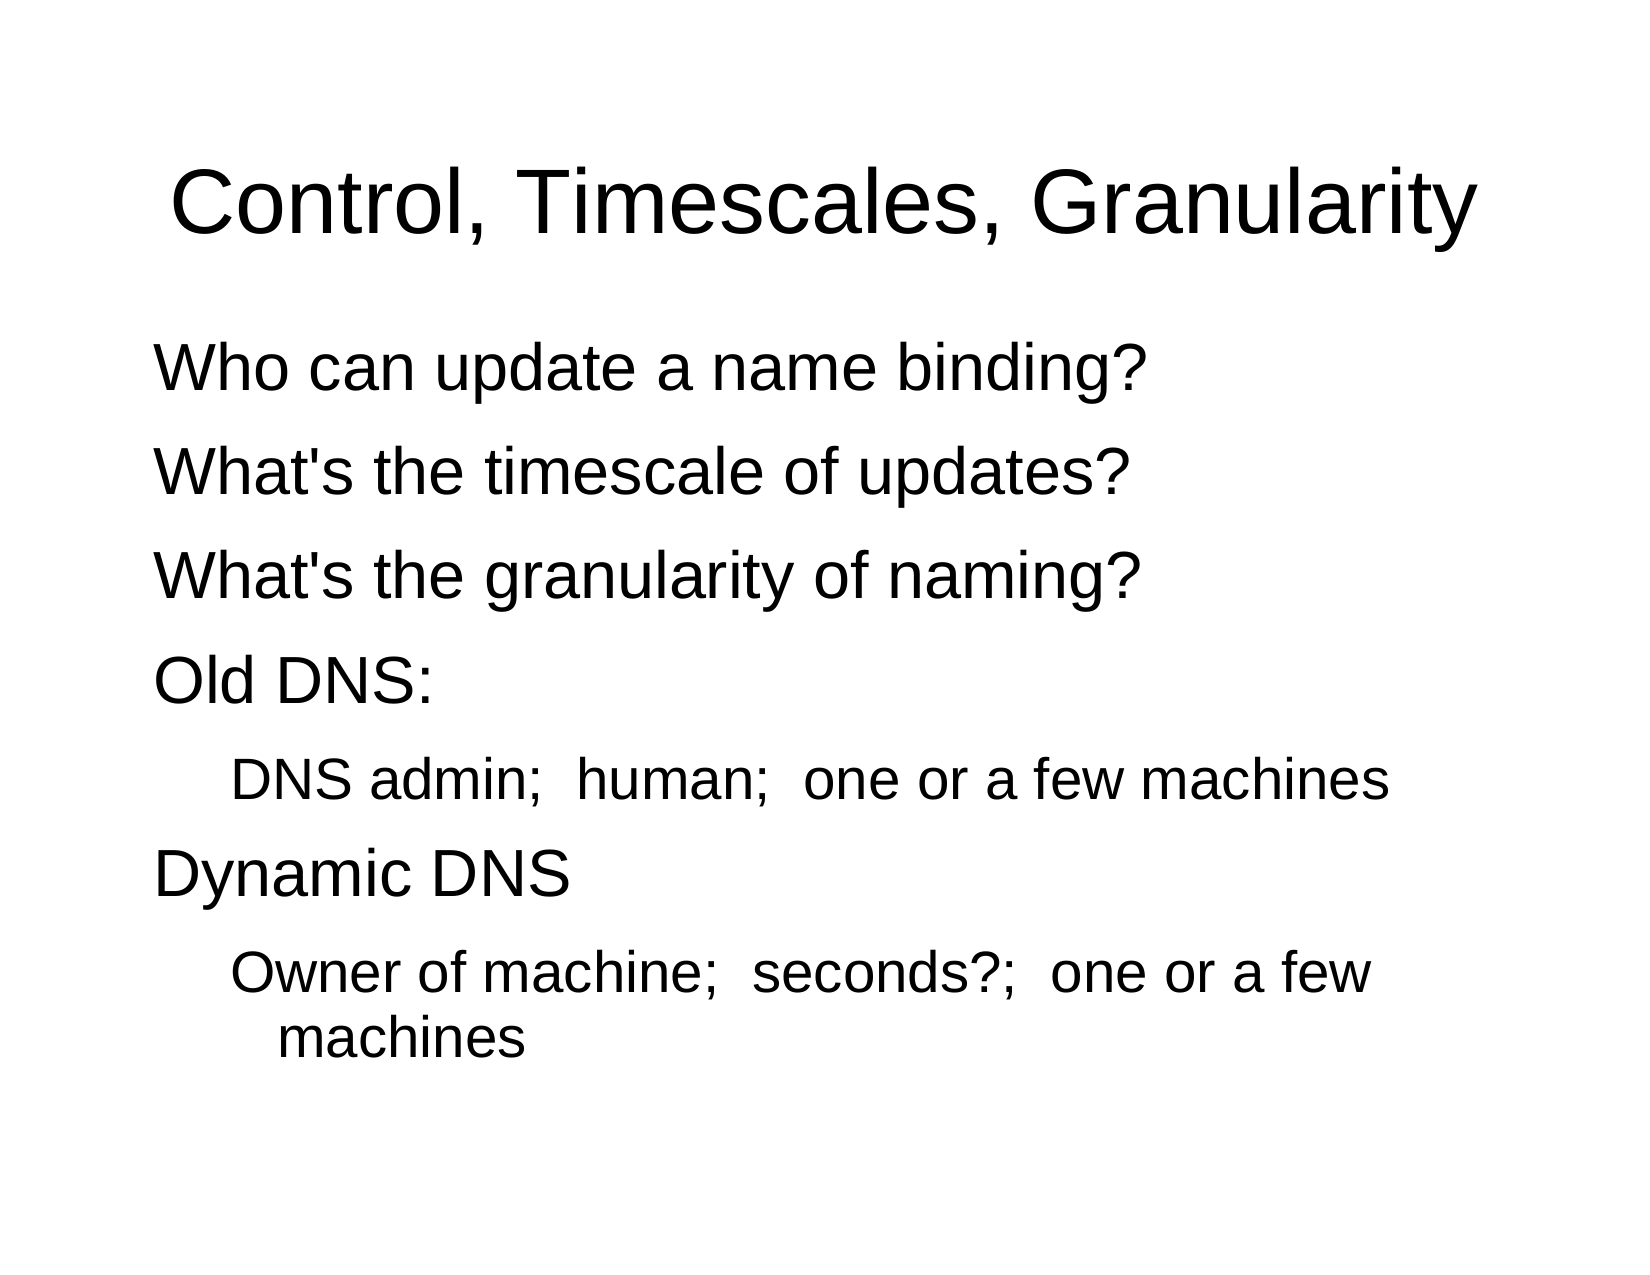

# Control, Timescales, Granularity
Who can update a name binding?
What's the timescale of updates?
What's the granularity of naming?
Old DNS:
DNS admin; human; one or a few machines
Dynamic DNS
Owner of machine; seconds?; one or a few machines